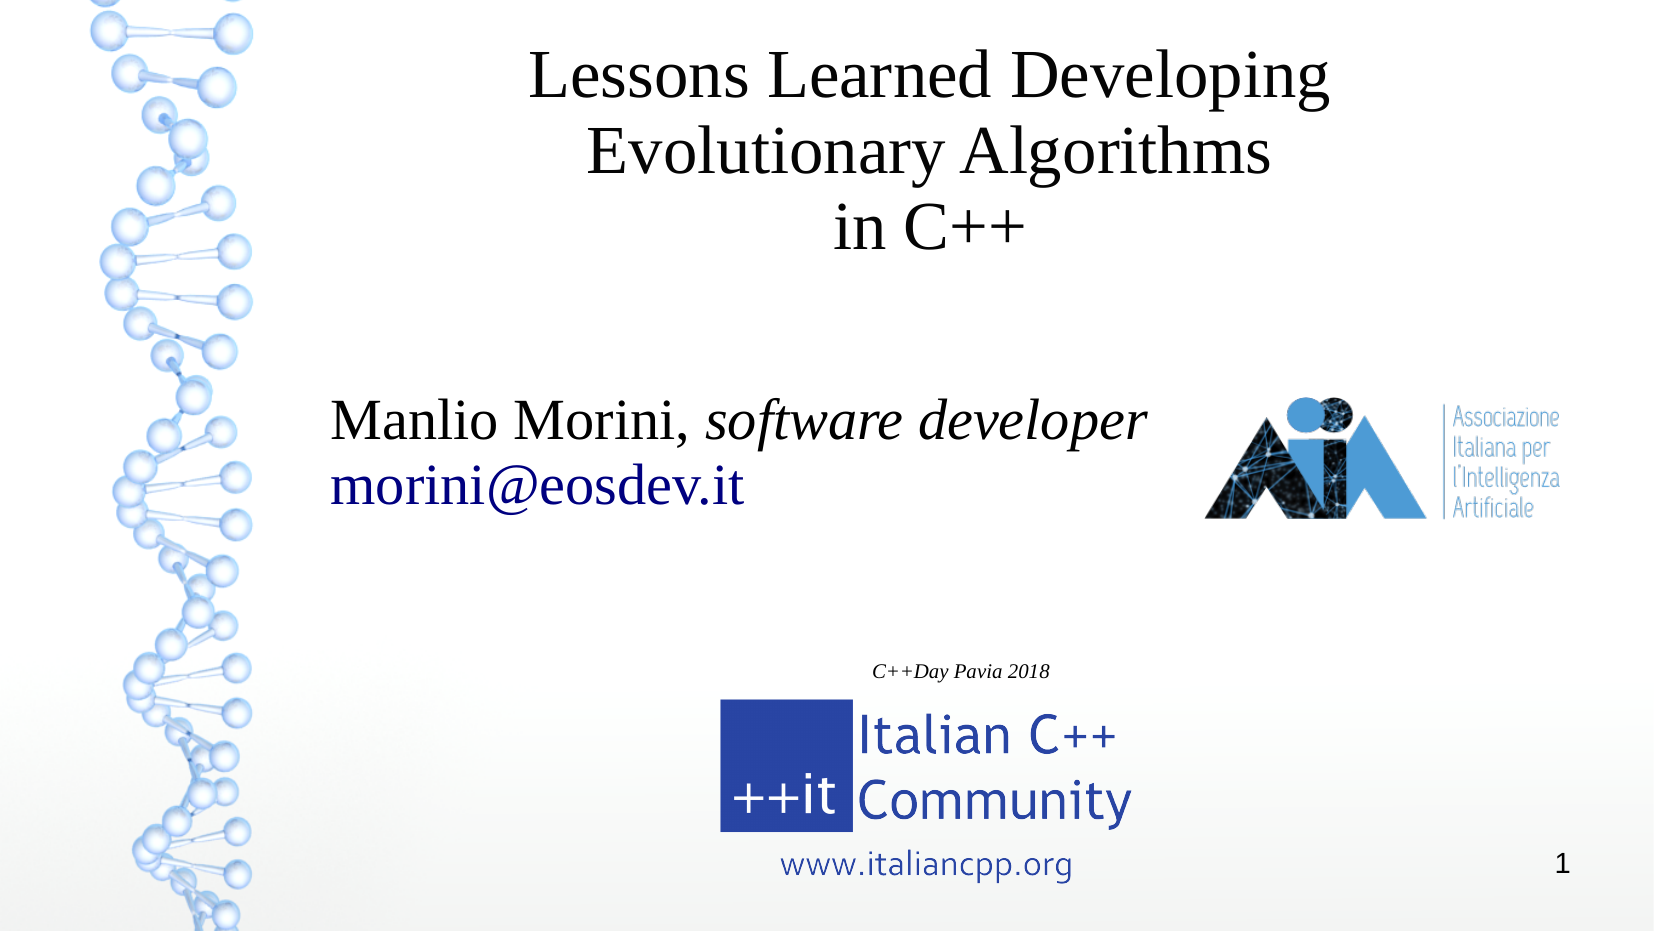

# Lessons Learned Developing Evolutionary Algorithms in C++
Manlio Morini, software developer
morini@eosdev.it
C++Day Pavia 2018
1